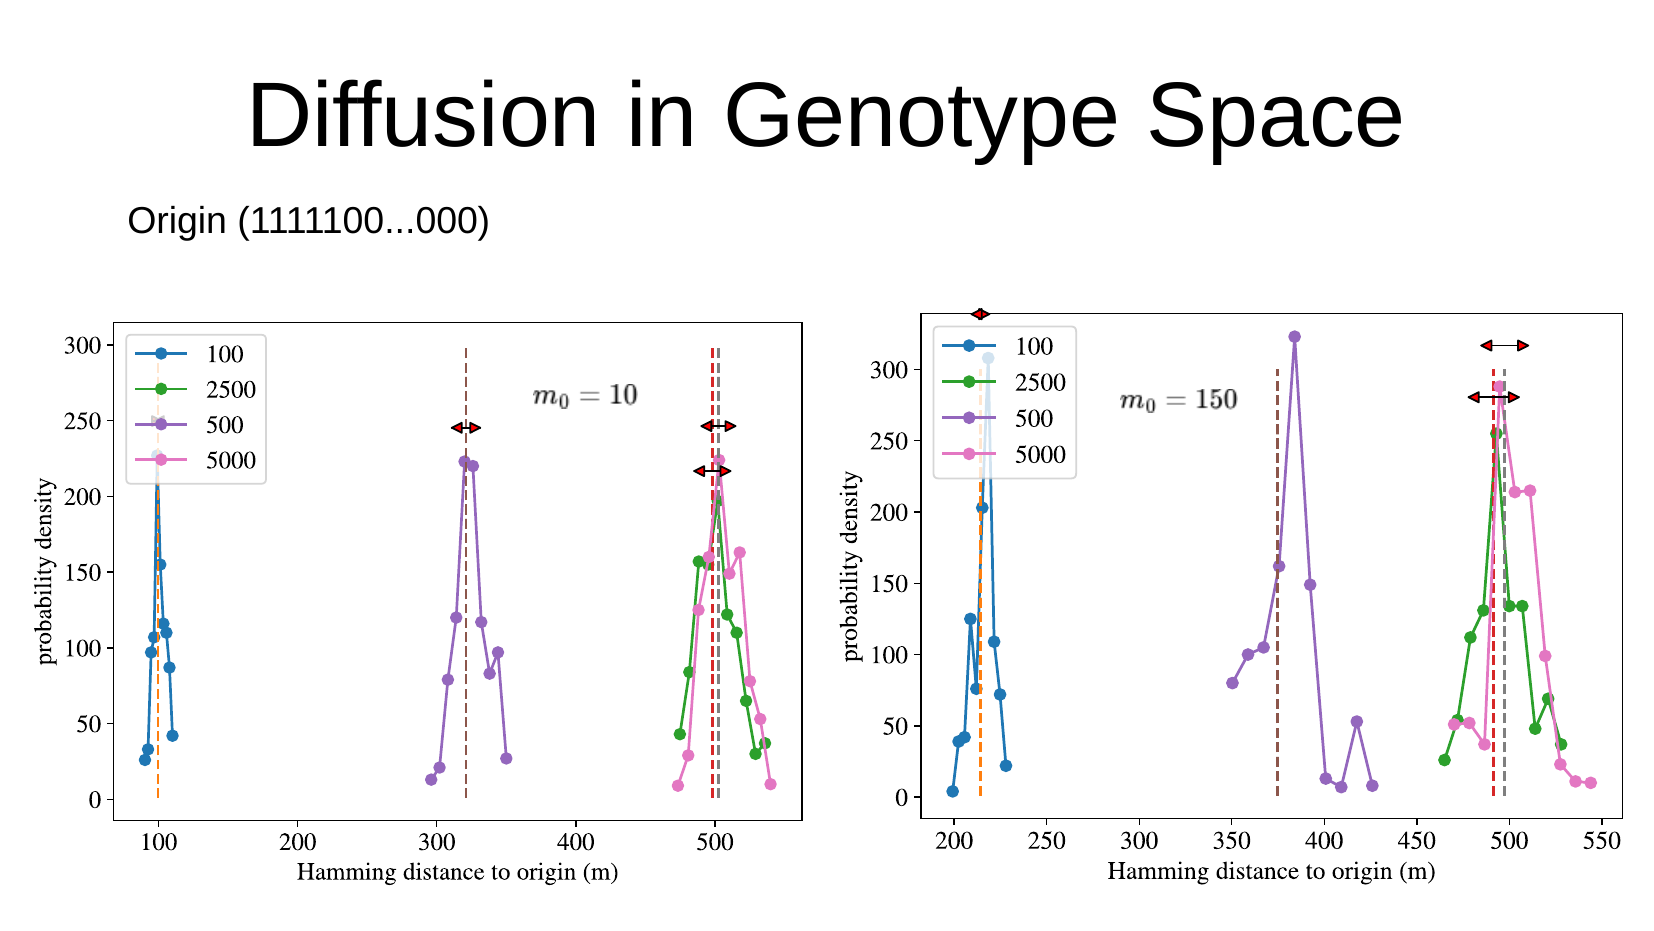

# Diffusion in Genotype Space
Origin (1111100...000)